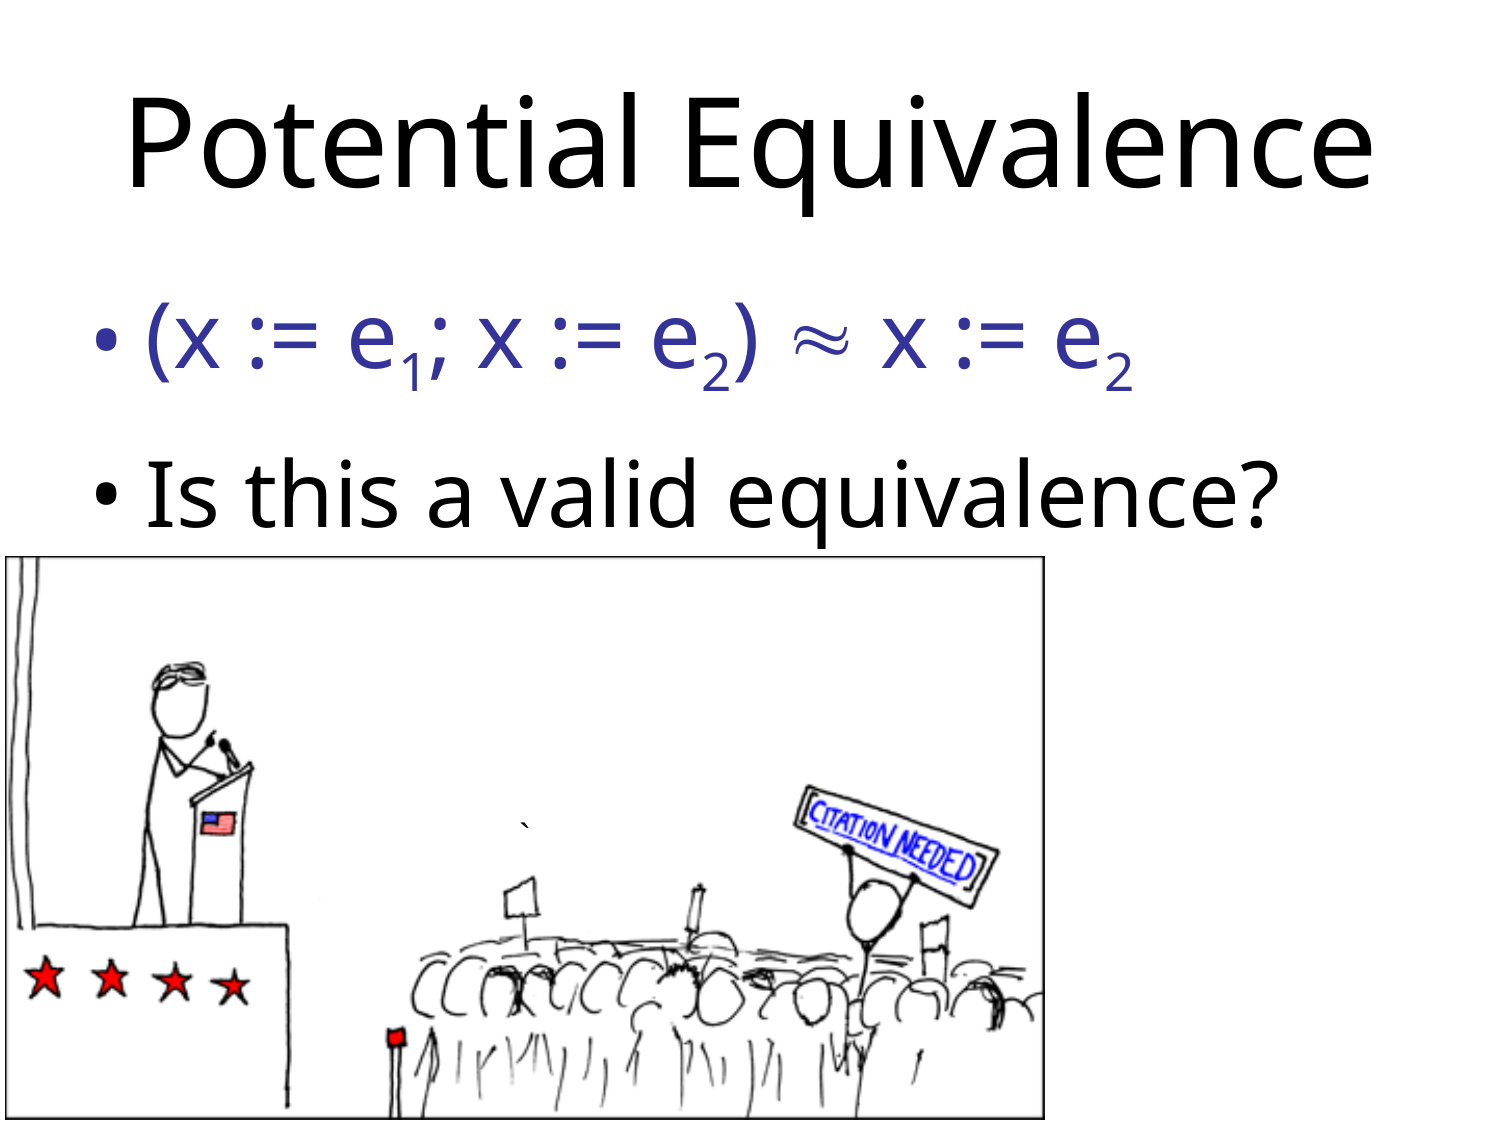

# Potential Equivalence
(x := e1; x := e2)  x := e2
Is this a valid equivalence?
`